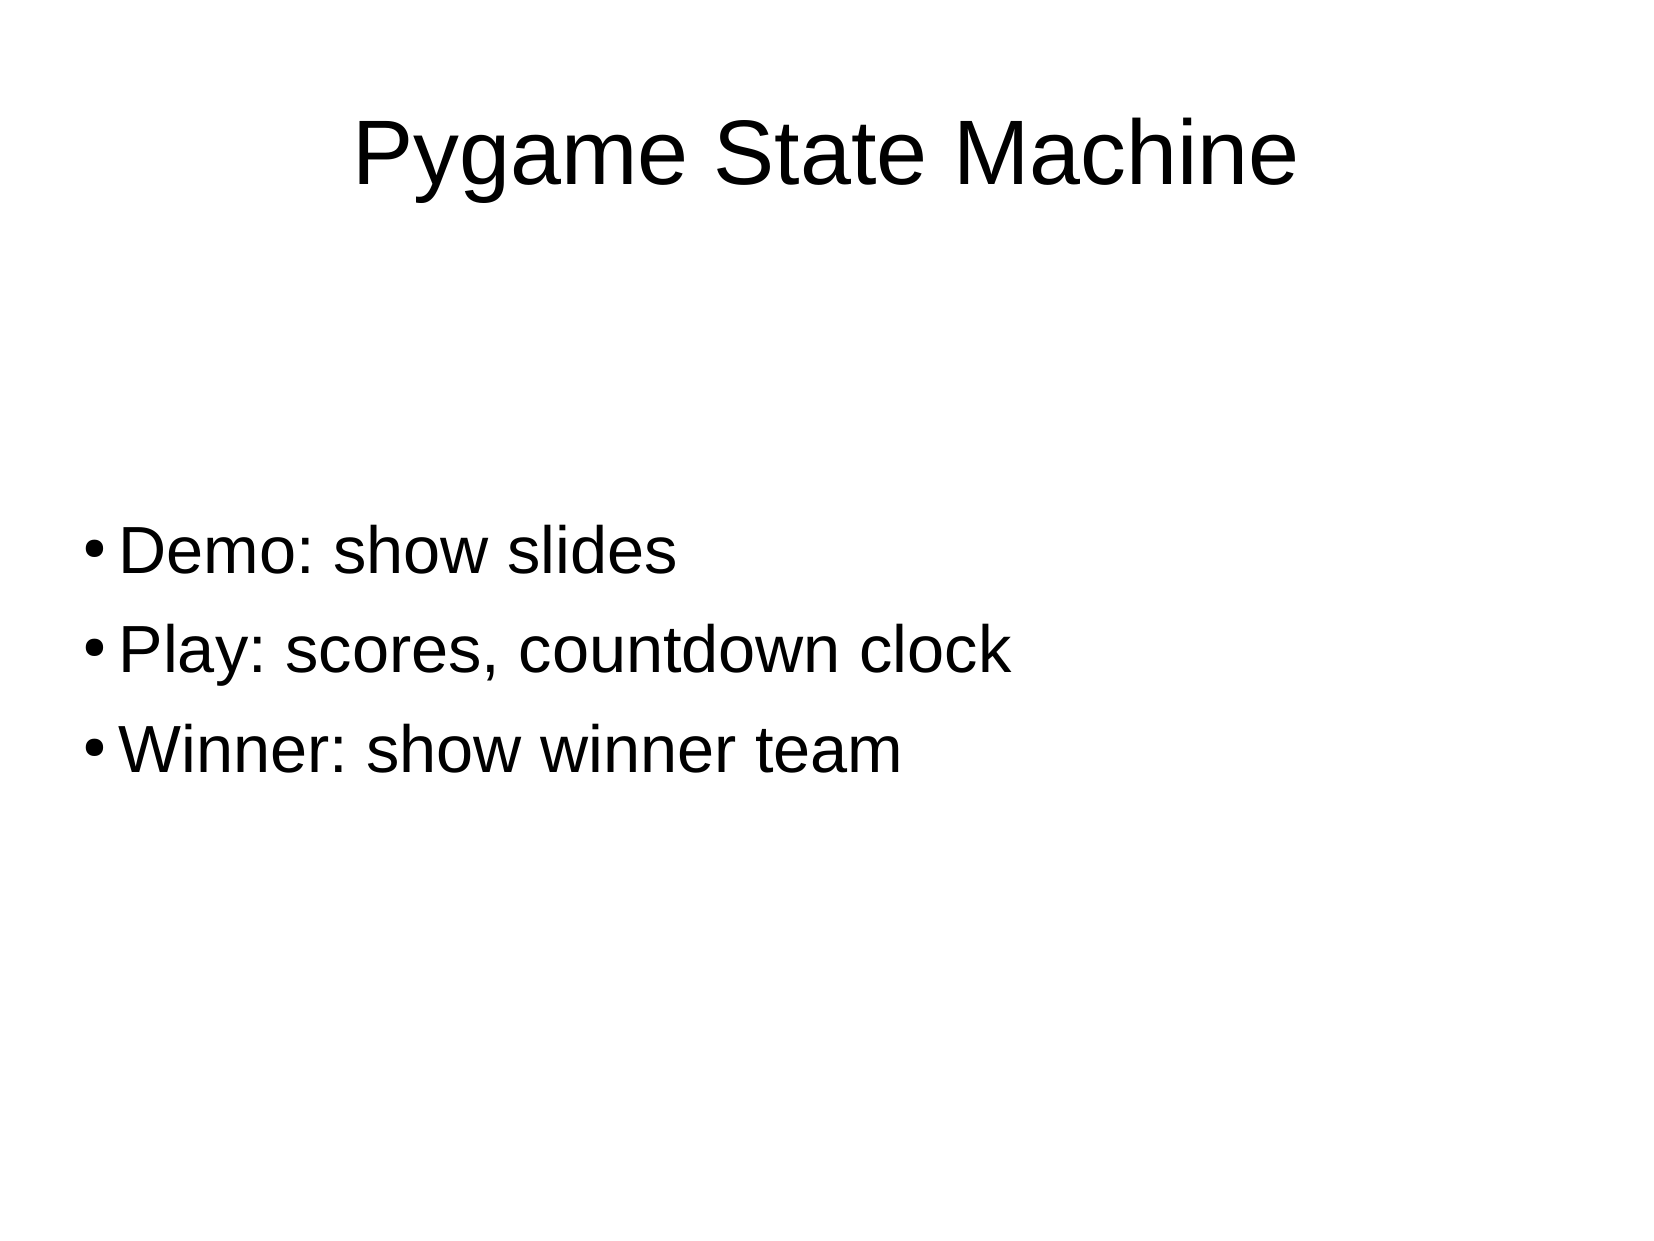

# Pygame State Machine
Demo: show slides
Play: scores, countdown clock
Winner: show winner team